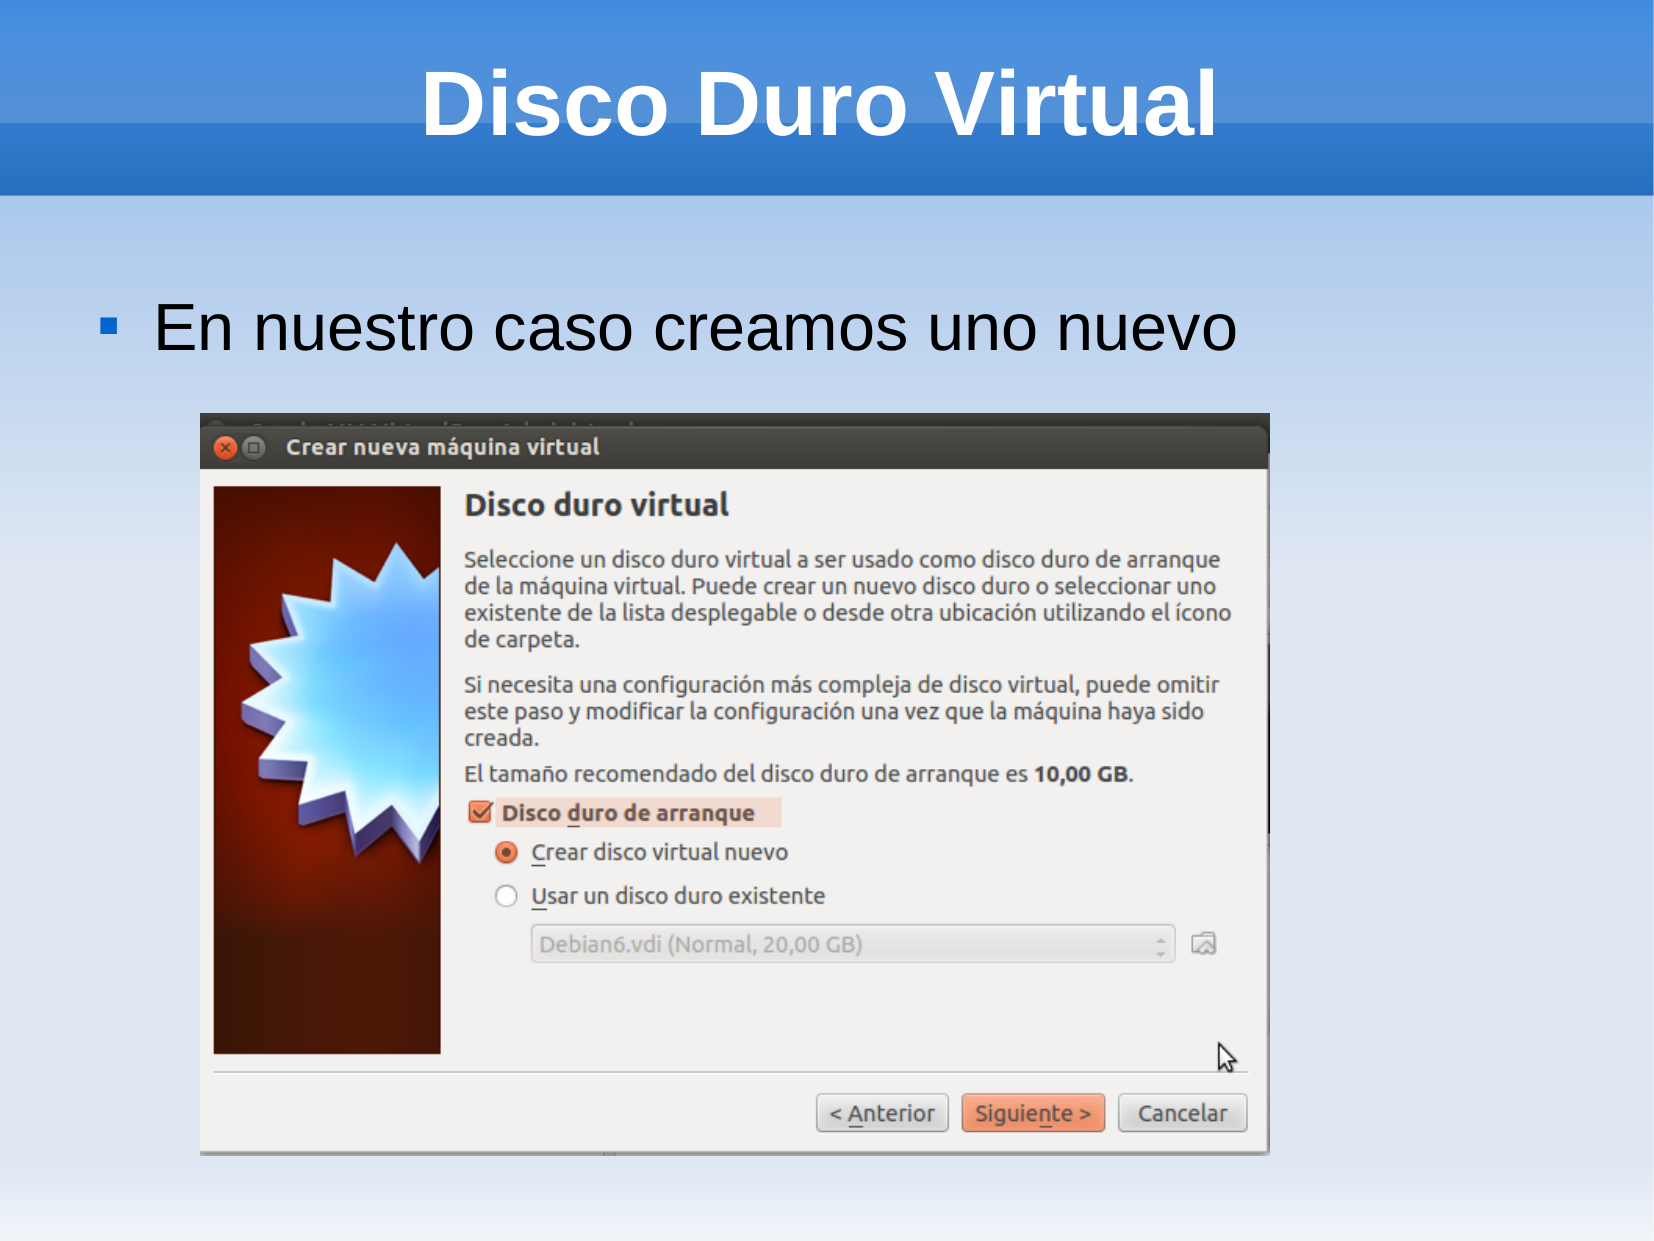

# Disco Duro Virtual
En nuestro caso creamos uno nuevo